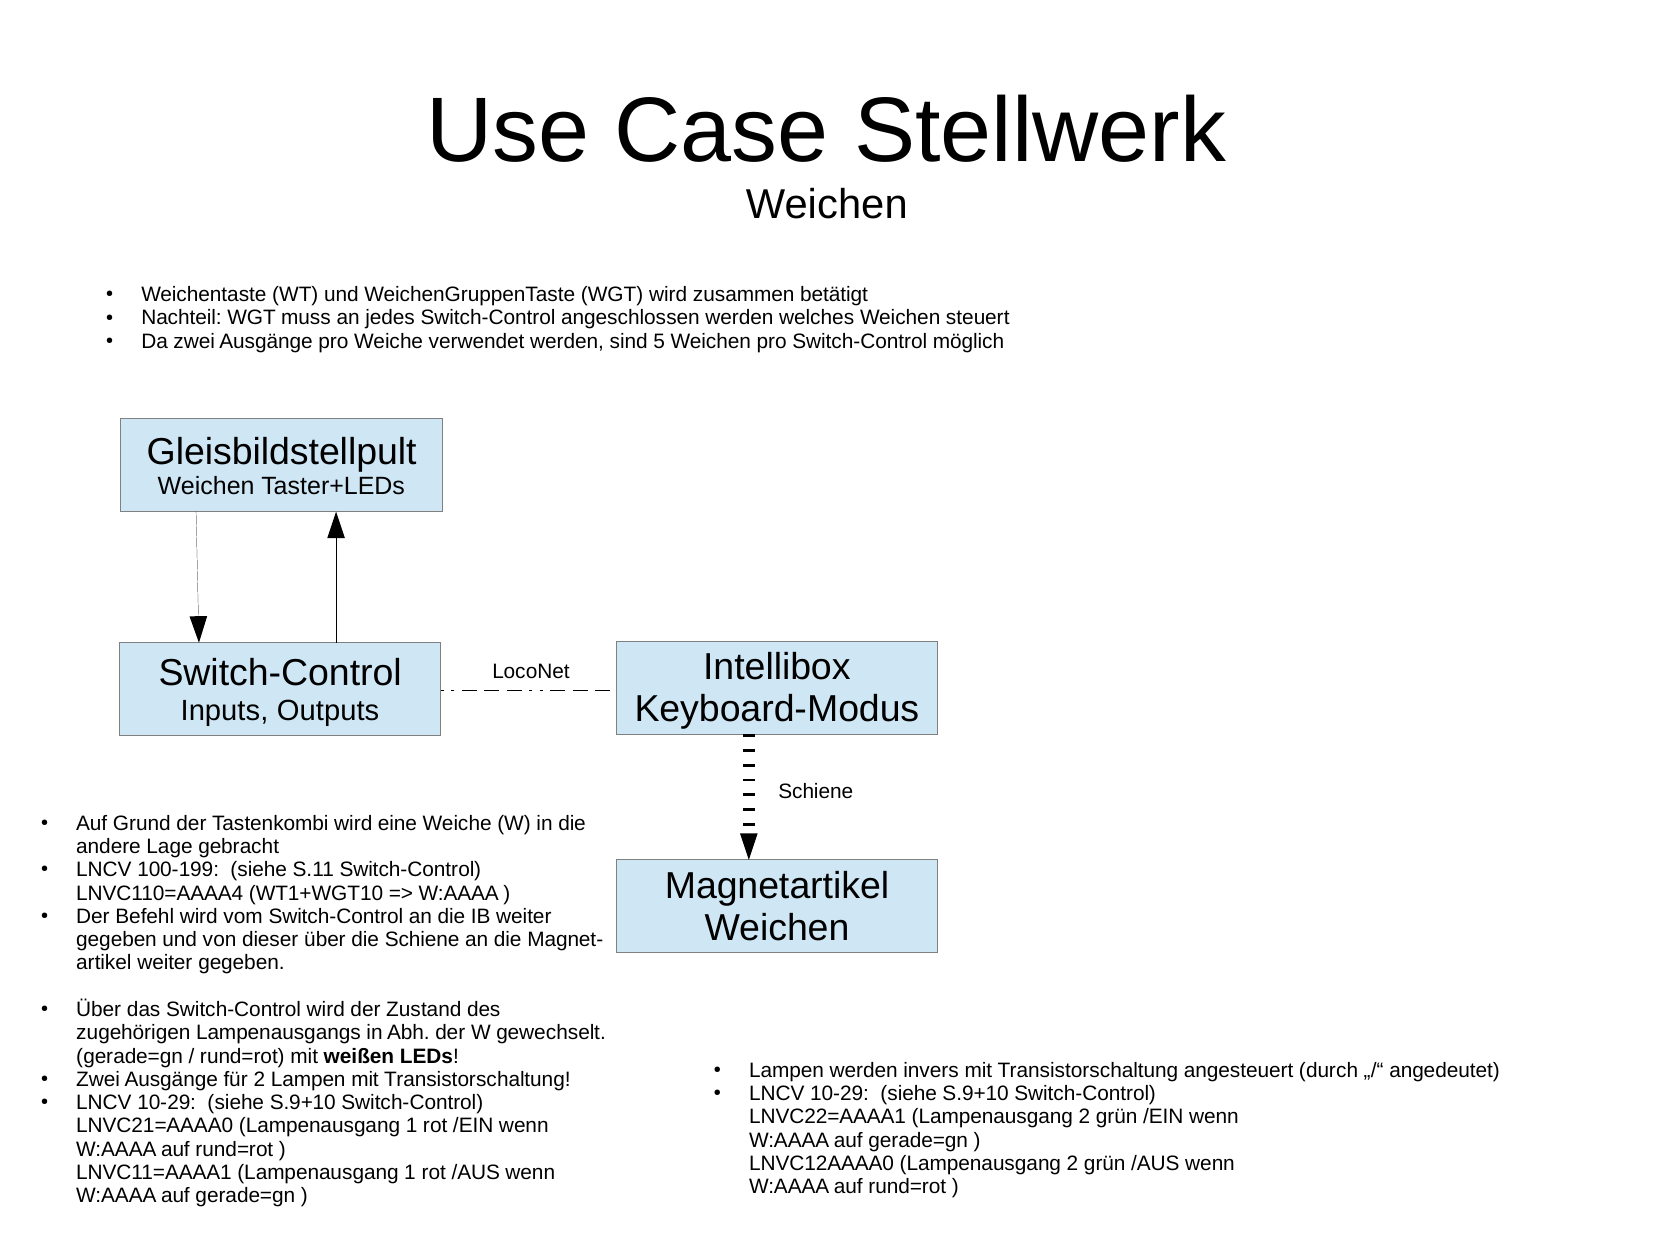

# Use Case Stellwerk Weichen
Weichentaste (WT) und WeichenGruppenTaste (WGT) wird zusammen betätigt
Nachteil: WGT muss an jedes Switch-Control angeschlossen werden welches Weichen steuert
Da zwei Ausgänge pro Weiche verwendet werden, sind 5 Weichen pro Switch-Control möglich
Gleisbildstellpult
Weichen Taster+LEDs
Intellibox
Keyboard-Modus
Switch-Control
Inputs, Outputs
LocoNet
Schiene
Auf Grund der Tastenkombi wird eine Weiche (W) in die
andere Lage gebracht
LNCV 100-199: (siehe S.11 Switch-Control)
LNVC110=AAAA4 (WT1+WGT10 => W:AAAA )
Der Befehl wird vom Switch-Control an die IB weiter
gegeben und von dieser über die Schiene an die Magnet-
artikel weiter gegeben.
Über das Switch-Control wird der Zustand des
zugehörigen Lampenausgangs in Abh. der W gewechselt.
(gerade=gn / rund=rot) mit weißen LEDs!
Zwei Ausgänge für 2 Lampen mit Transistorschaltung!
LNCV 10-29: (siehe S.9+10 Switch-Control)
LNVC21=AAAA0 (Lampenausgang 1 rot /EIN wenn
W:AAAA auf rund=rot )
LNVC11=AAAA1 (Lampenausgang 1 rot /AUS wenn
W:AAAA auf gerade=gn )
Magnetartikel
Weichen
Lampen werden invers mit Transistorschaltung angesteuert (durch „/“ angedeutet)
LNCV 10-29: (siehe S.9+10 Switch-Control)
LNVC22=AAAA1 (Lampenausgang 2 grün /EIN wenn
W:AAAA auf gerade=gn )
LNVC12AAAA0 (Lampenausgang 2 grün /AUS wenn
W:AAAA auf rund=rot )